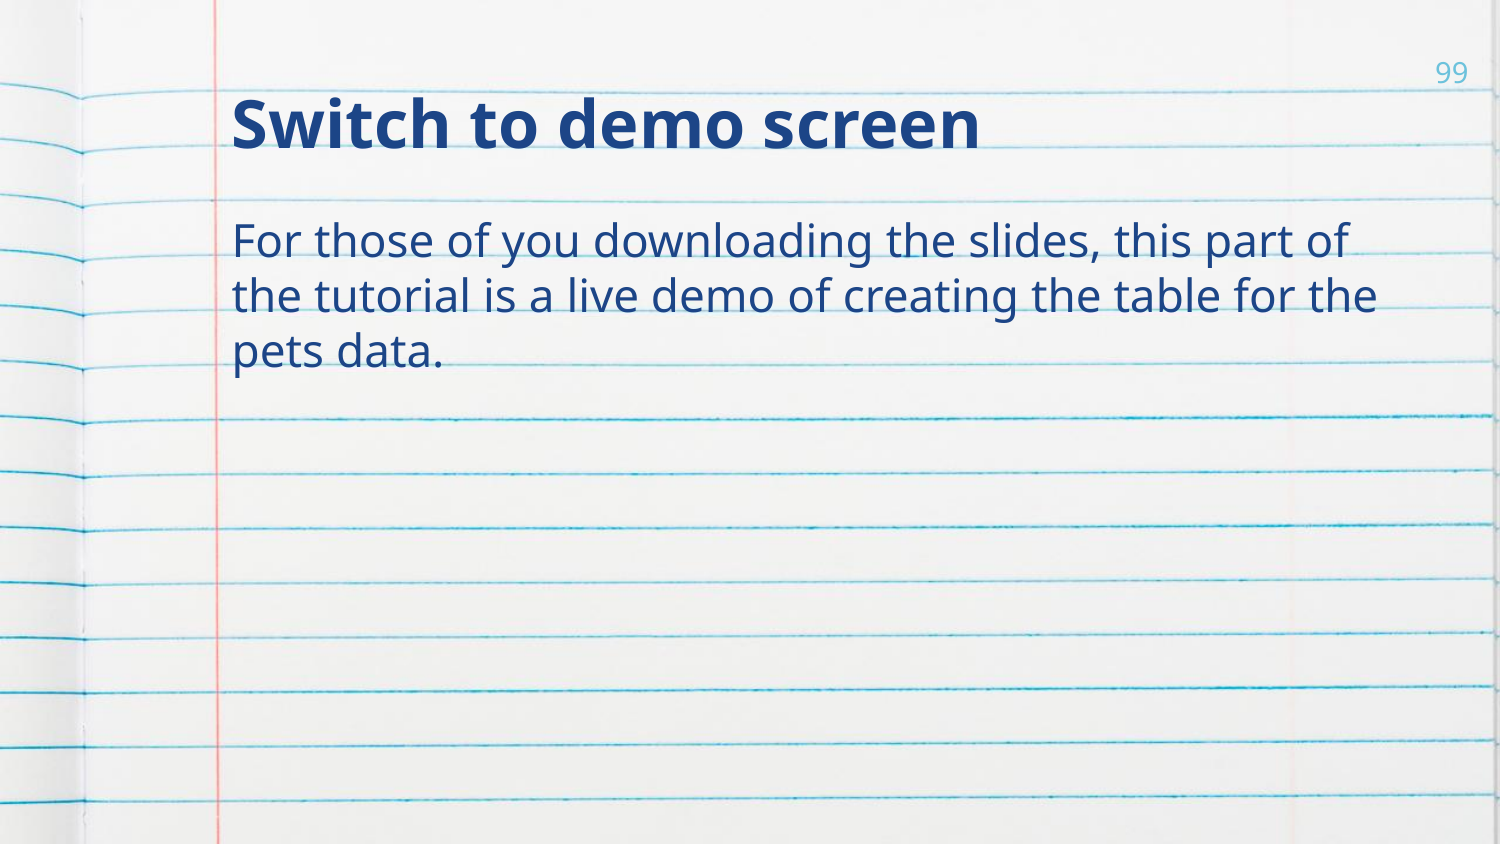

# Switch to demo screen
For those of you downloading the slides, this part of the tutorial is a live demo of creating the table for the pets data.